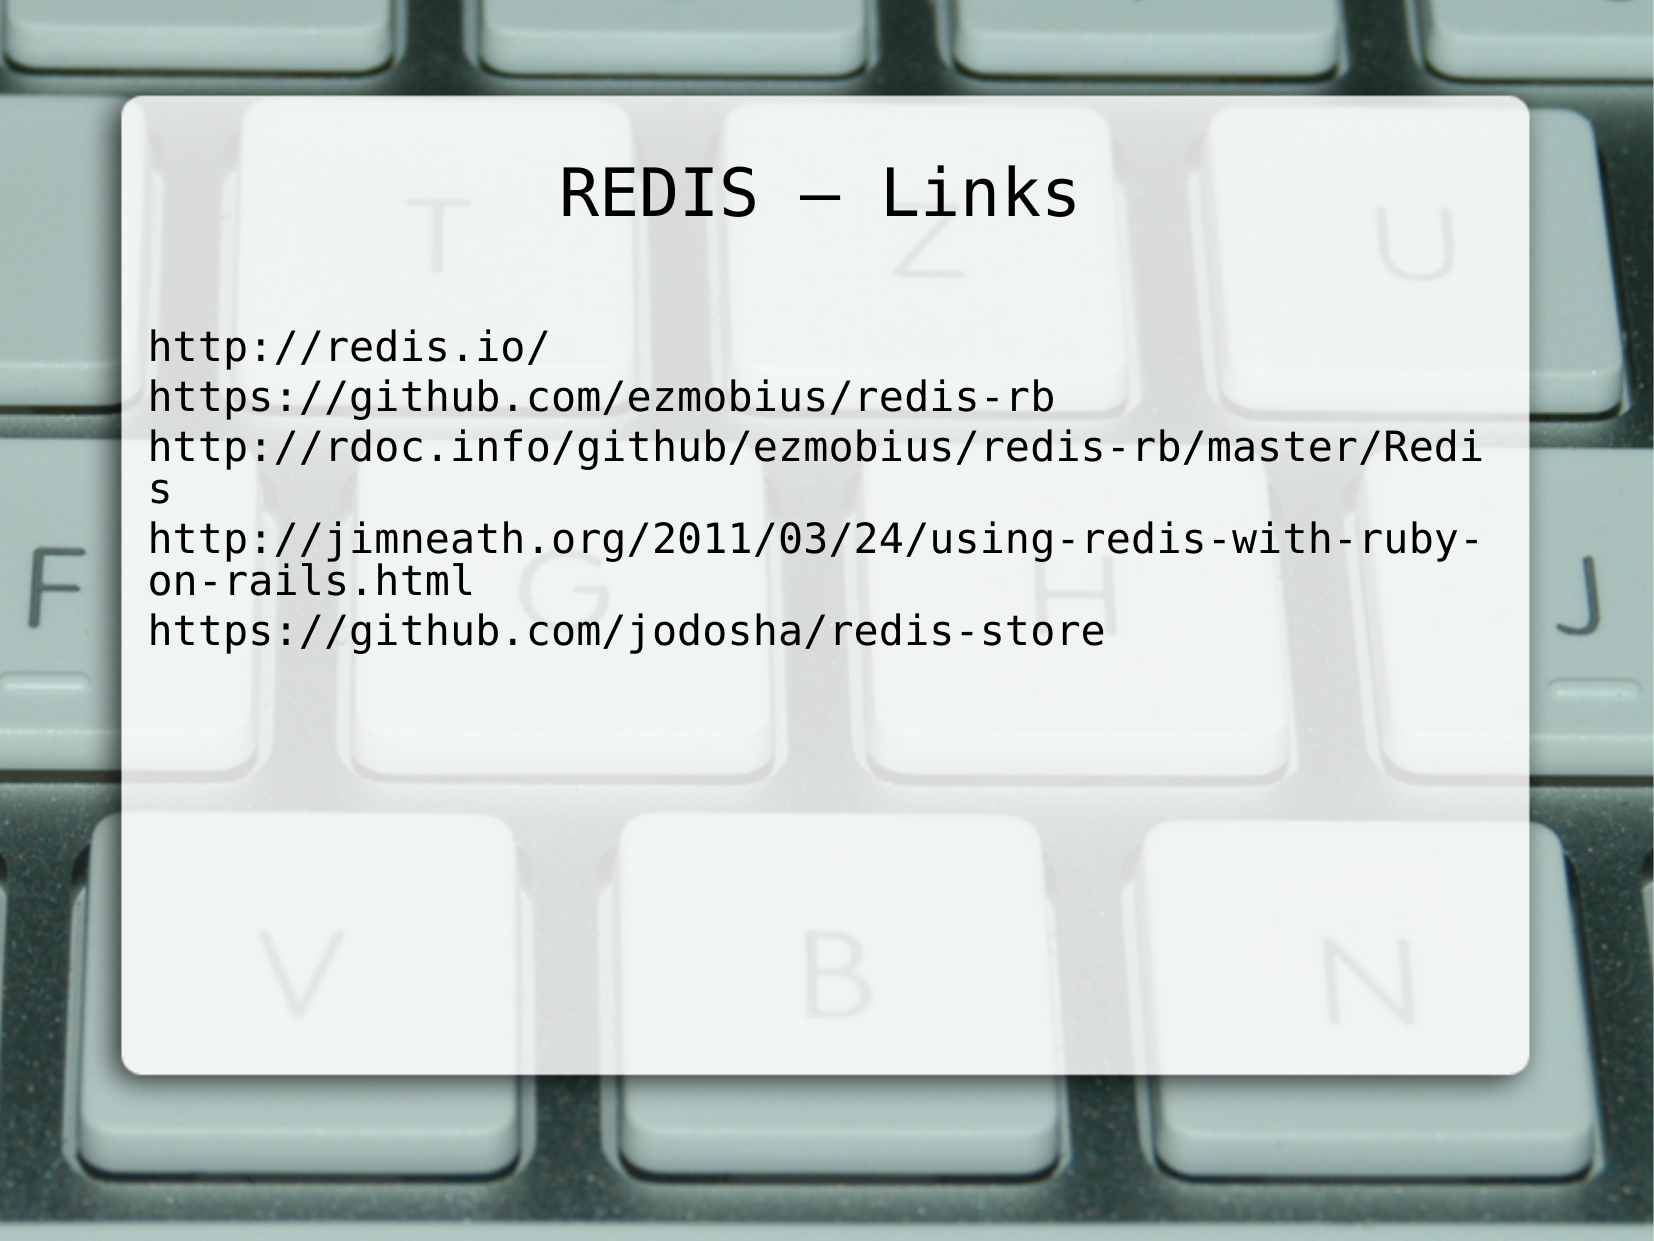

# REDIS – Links
http://redis.io/
https://github.com/ezmobius/redis-rb
http://rdoc.info/github/ezmobius/redis-rb/master/Redis
http://jimneath.org/2011/03/24/using-redis-with-ruby-on-rails.html
https://github.com/jodosha/redis-store